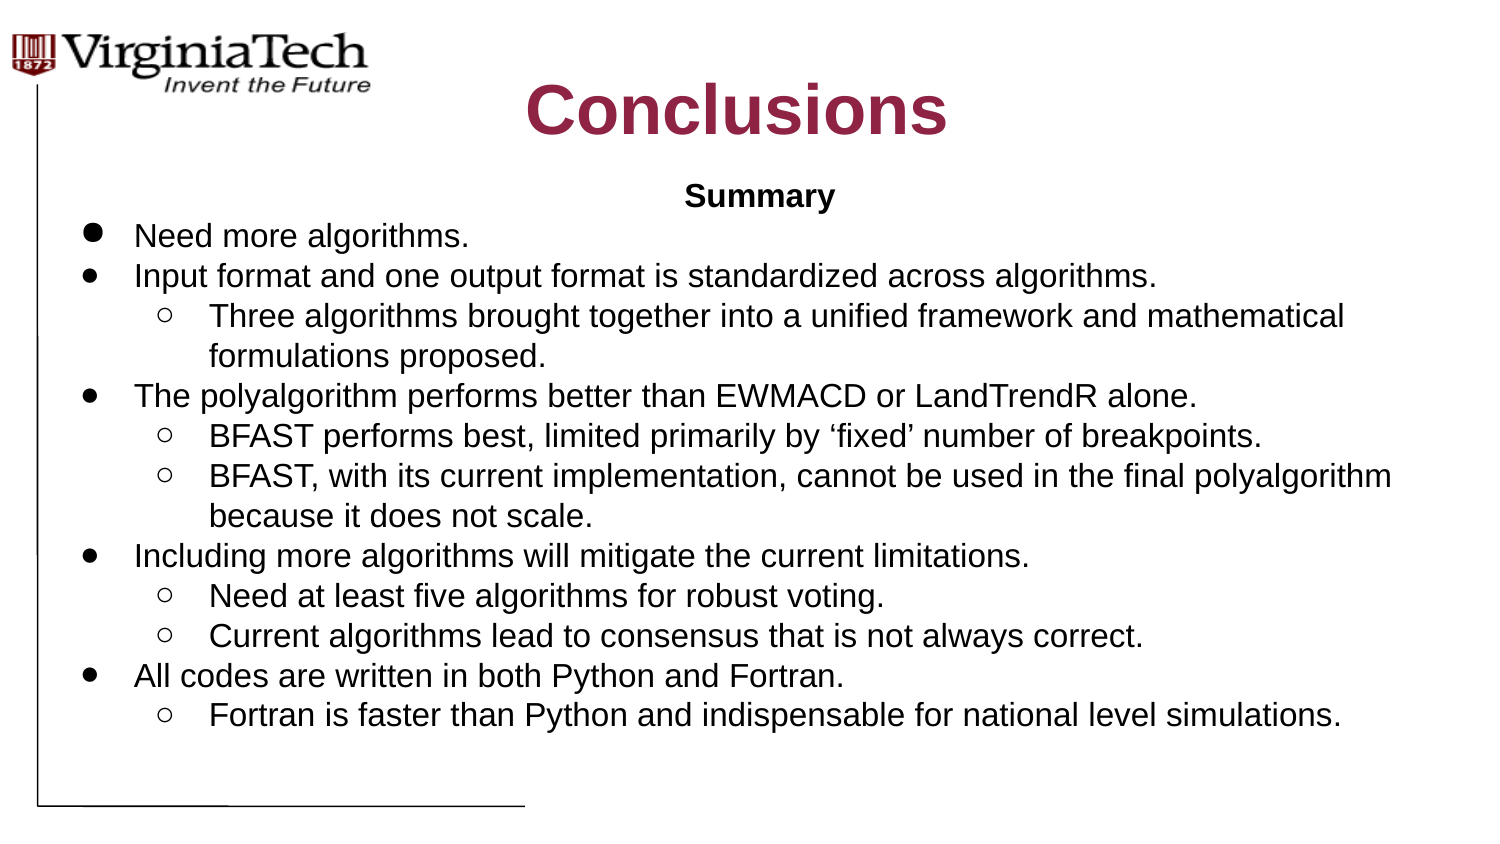

# Conclusions
Summary
Need more algorithms.
Input format and one output format is standardized across algorithms.
Three algorithms brought together into a unified framework and mathematical formulations proposed.
The polyalgorithm performs better than EWMACD or LandTrendR alone.
BFAST performs best, limited primarily by ‘fixed’ number of breakpoints.
BFAST, with its current implementation, cannot be used in the final polyalgorithm because it does not scale.
Including more algorithms will mitigate the current limitations.
Need at least five algorithms for robust voting.
Current algorithms lead to consensus that is not always correct.
All codes are written in both Python and Fortran.
Fortran is faster than Python and indispensable for national level simulations.